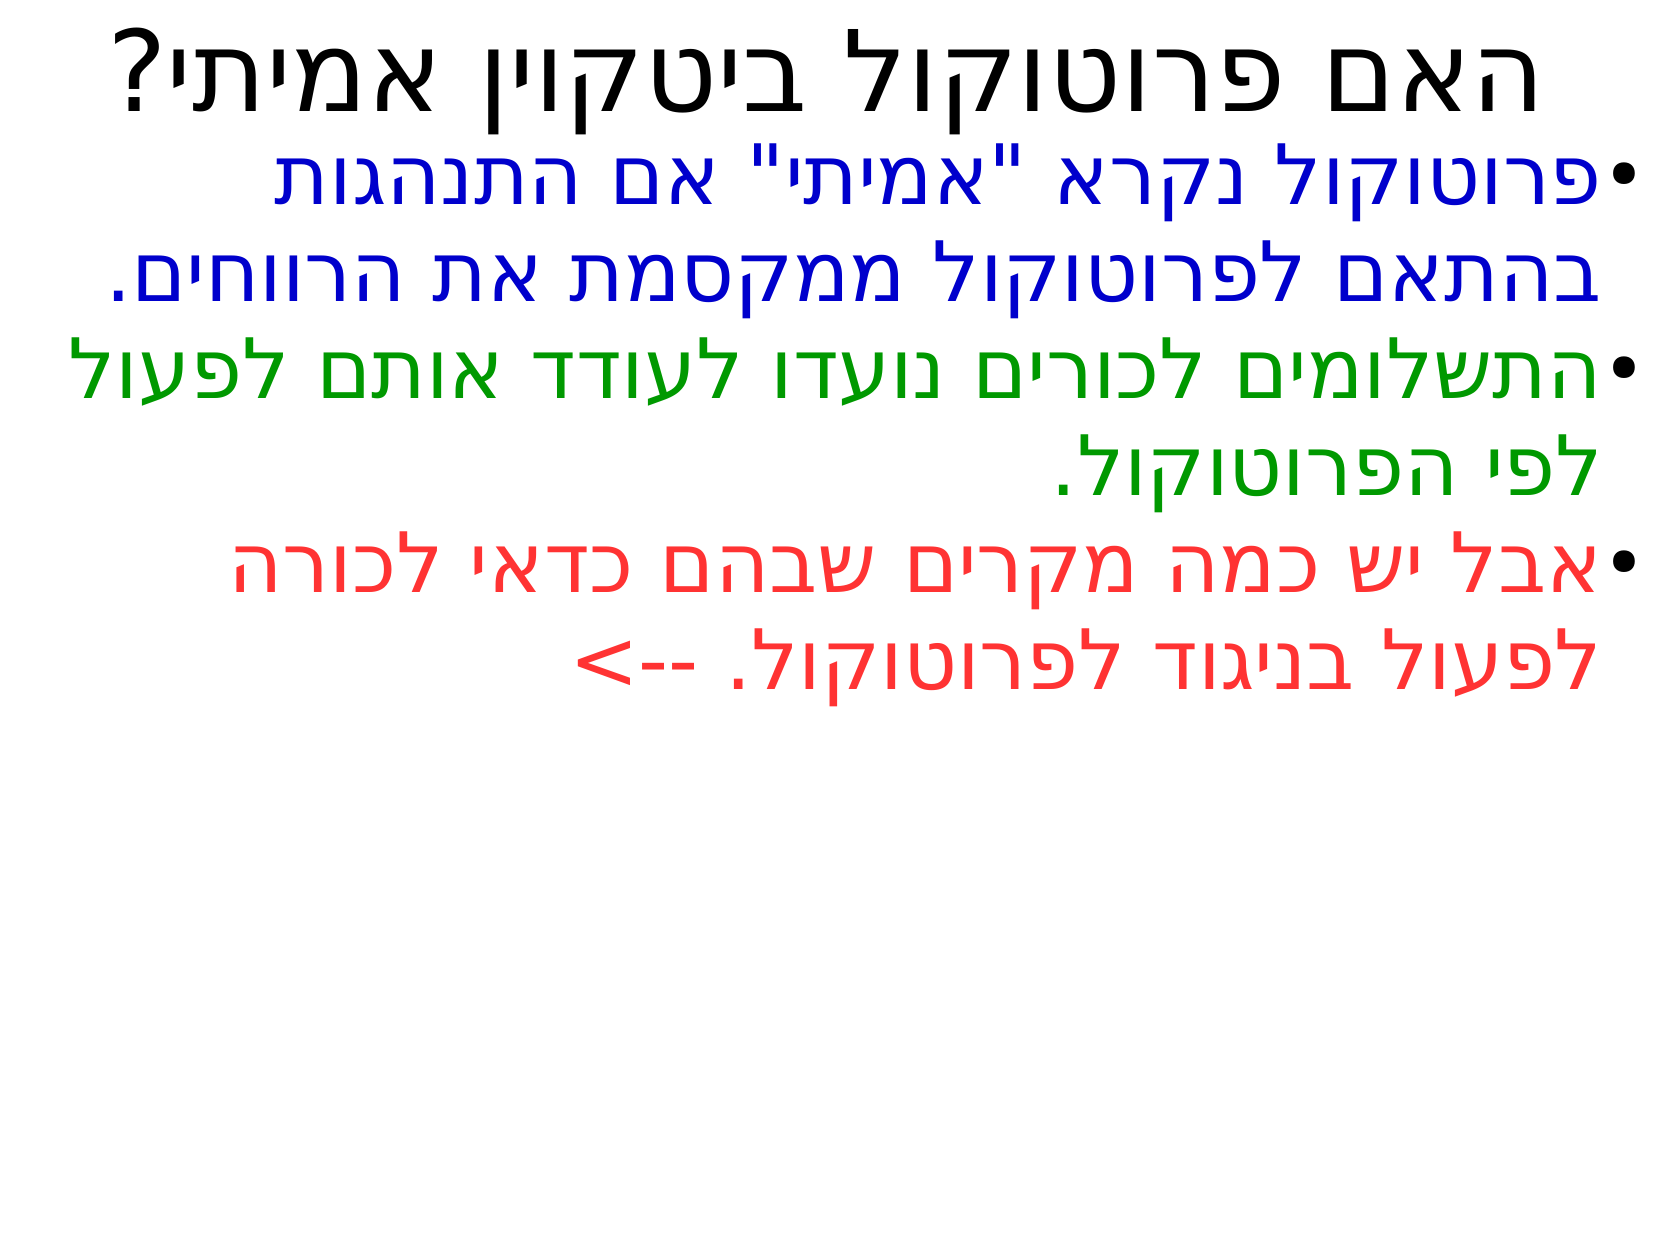

האם פרוטוקול ביטקוין אמיתי?
פרוטוקול נקרא "אמיתי" אם התנהגות בהתאם לפרוטוקול ממקסמת את הרווחים.
התשלומים לכורים נועדו לעודד אותם לפעול לפי הפרוטוקול.
אבל יש כמה מקרים שבהם כדאי לכורה לפעול בניגוד לפרוטוקול. -->